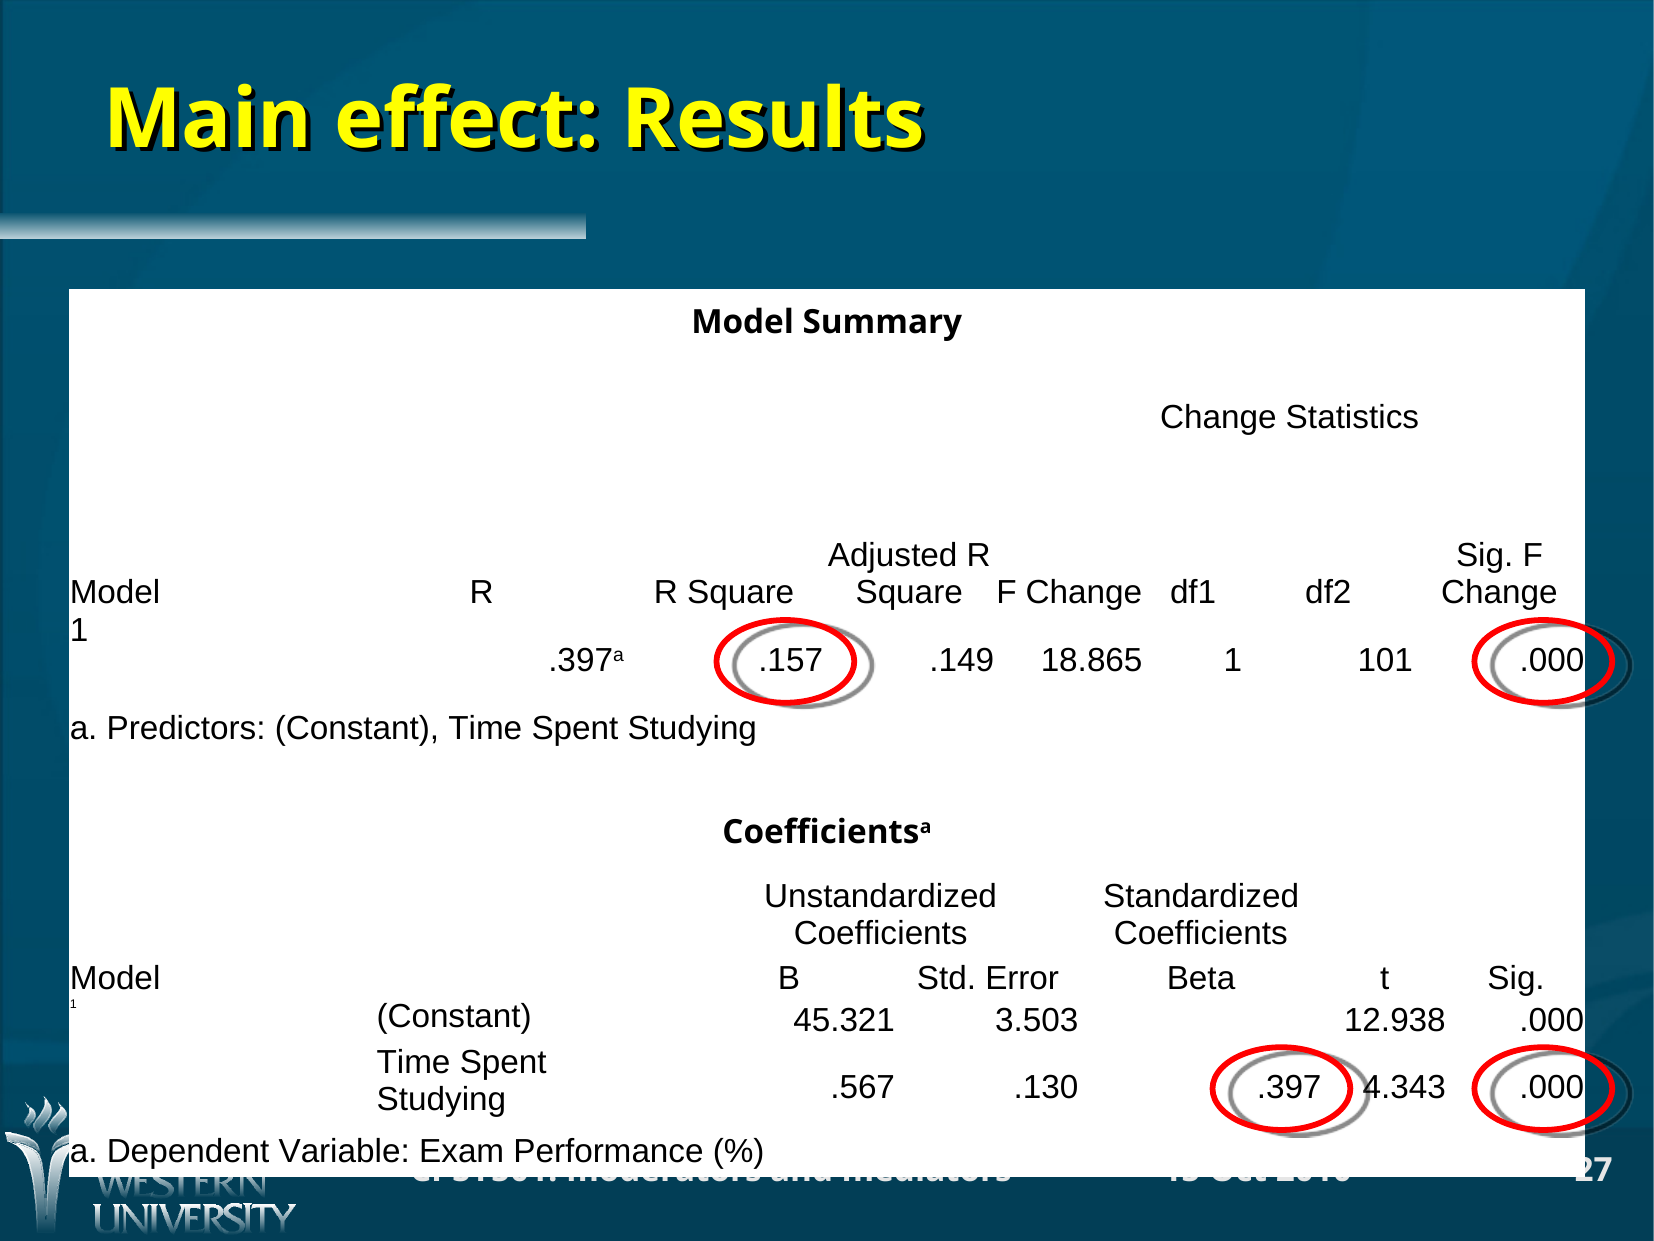

# Main effect: Results
| Model Summary | | | | | | | |
| --- | --- | --- | --- | --- | --- | --- | --- |
| Model | R | R Square | Adjusted R Square | Change Statistics | | | |
| | | | | F Change | df1 | df2 | Sig. F Change |
| 1 | .397a | .157 | .149 | 18.865 | 1 | 101 | .000 |
| a. Predictors: (Constant), Time Spent Studying | | | | | | | |
| Coefficientsa | | | | | | |
| --- | --- | --- | --- | --- | --- | --- |
| Model | | Unstandardized Coefficients | | Standardized Coefficients | t | Sig. |
| | | B | Std. Error | Beta | | |
| 1 | (Constant) | 45.321 | 3.503 | | 12.938 | .000 |
| | Time Spent Studying | .567 | .130 | .397 | 4.343 | .000 |
| a. Dependent Variable: Exam Performance (%) | | | | | | |
CPSY501: moderators and mediators
15 Oct 2010
27